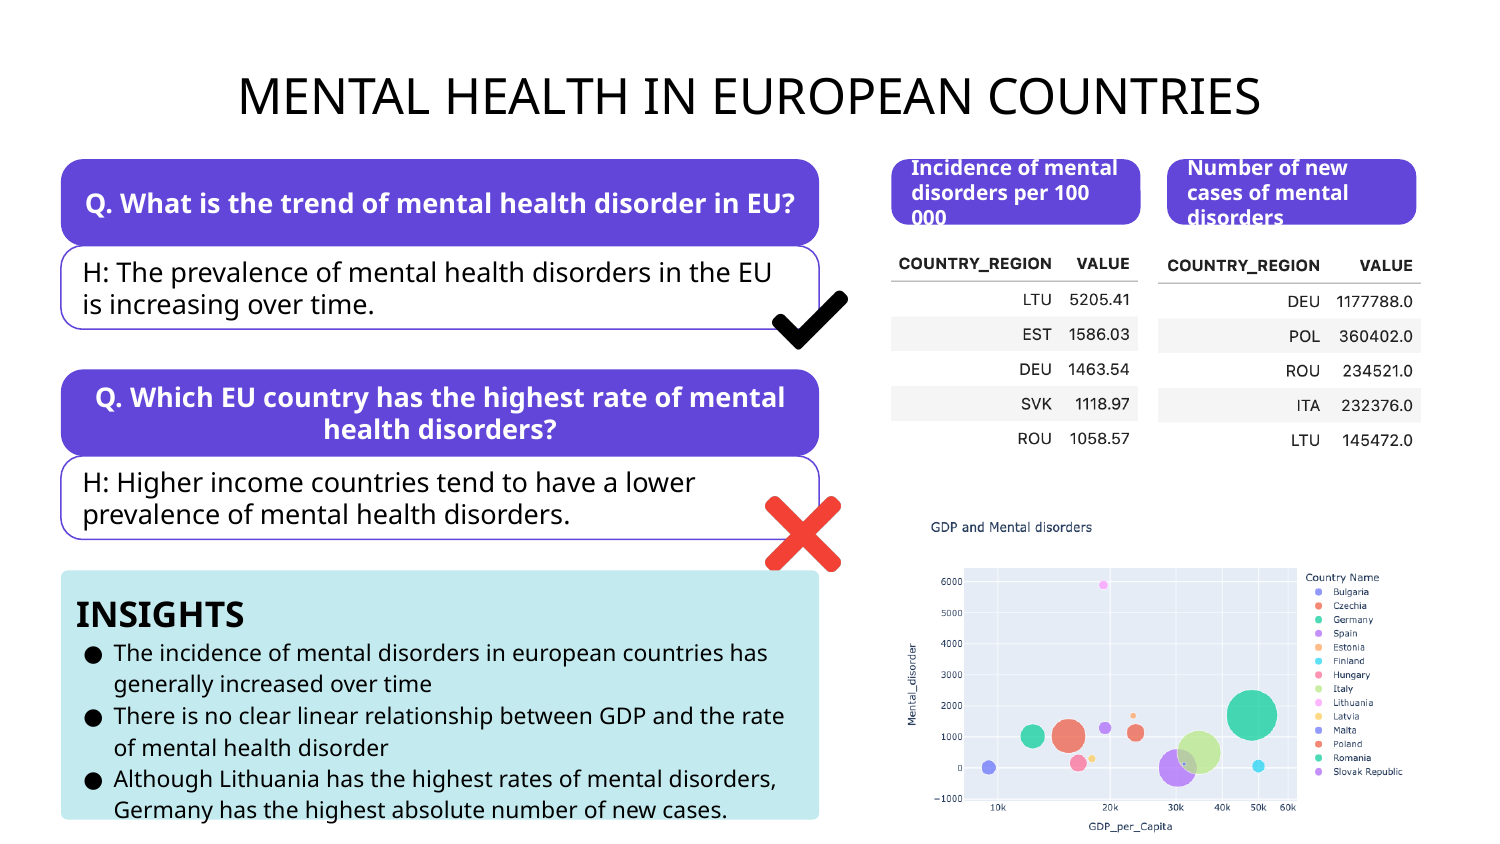

# MENTAL HEALTH IN EUROPEAN COUNTRIES
Q. What is the trend of mental health disorder in EU?
Incidence of mental disorders per 100 000
Number of new cases of mental disorders
H: The prevalence of mental health disorders in the EU is increasing over time.
Q. Which EU country has the highest rate of mental health disorders?
H: Higher income countries tend to have a lower prevalence of mental health disorders.
INSIGHTS
The incidence of mental disorders in european countries has generally increased over time
There is no clear linear relationship between GDP and the rate of mental health disorder
Although Lithuania has the highest rates of mental disorders, Germany has the highest absolute number of new cases.